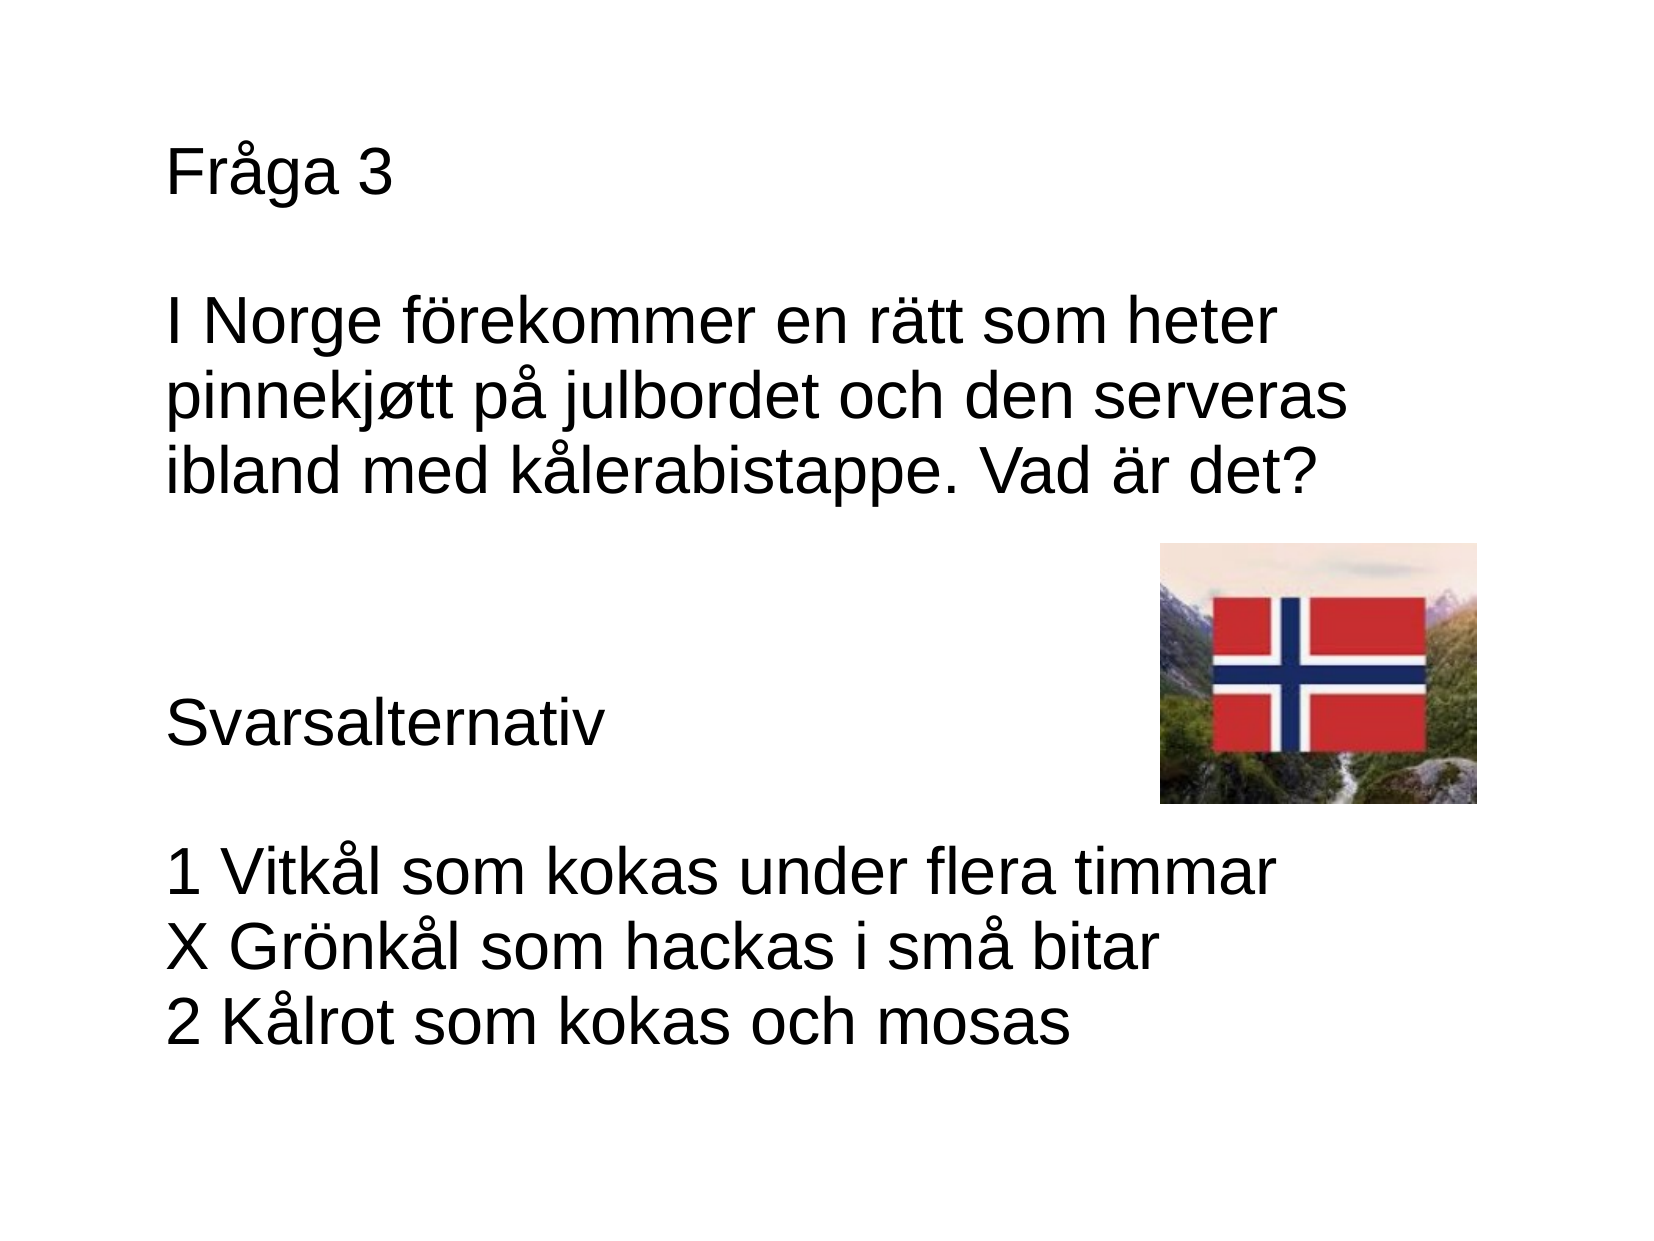

# Fråga 3
I Norge förekommer en rätt som heter pinnekjøtt på julbordet och den serveras ibland med kålerabistappe. Vad är det?
Svarsalternativ
1 Vitkål som kokas under flera timmar
X Grönkål som hackas i små bitar
2 Kålrot som kokas och mosas